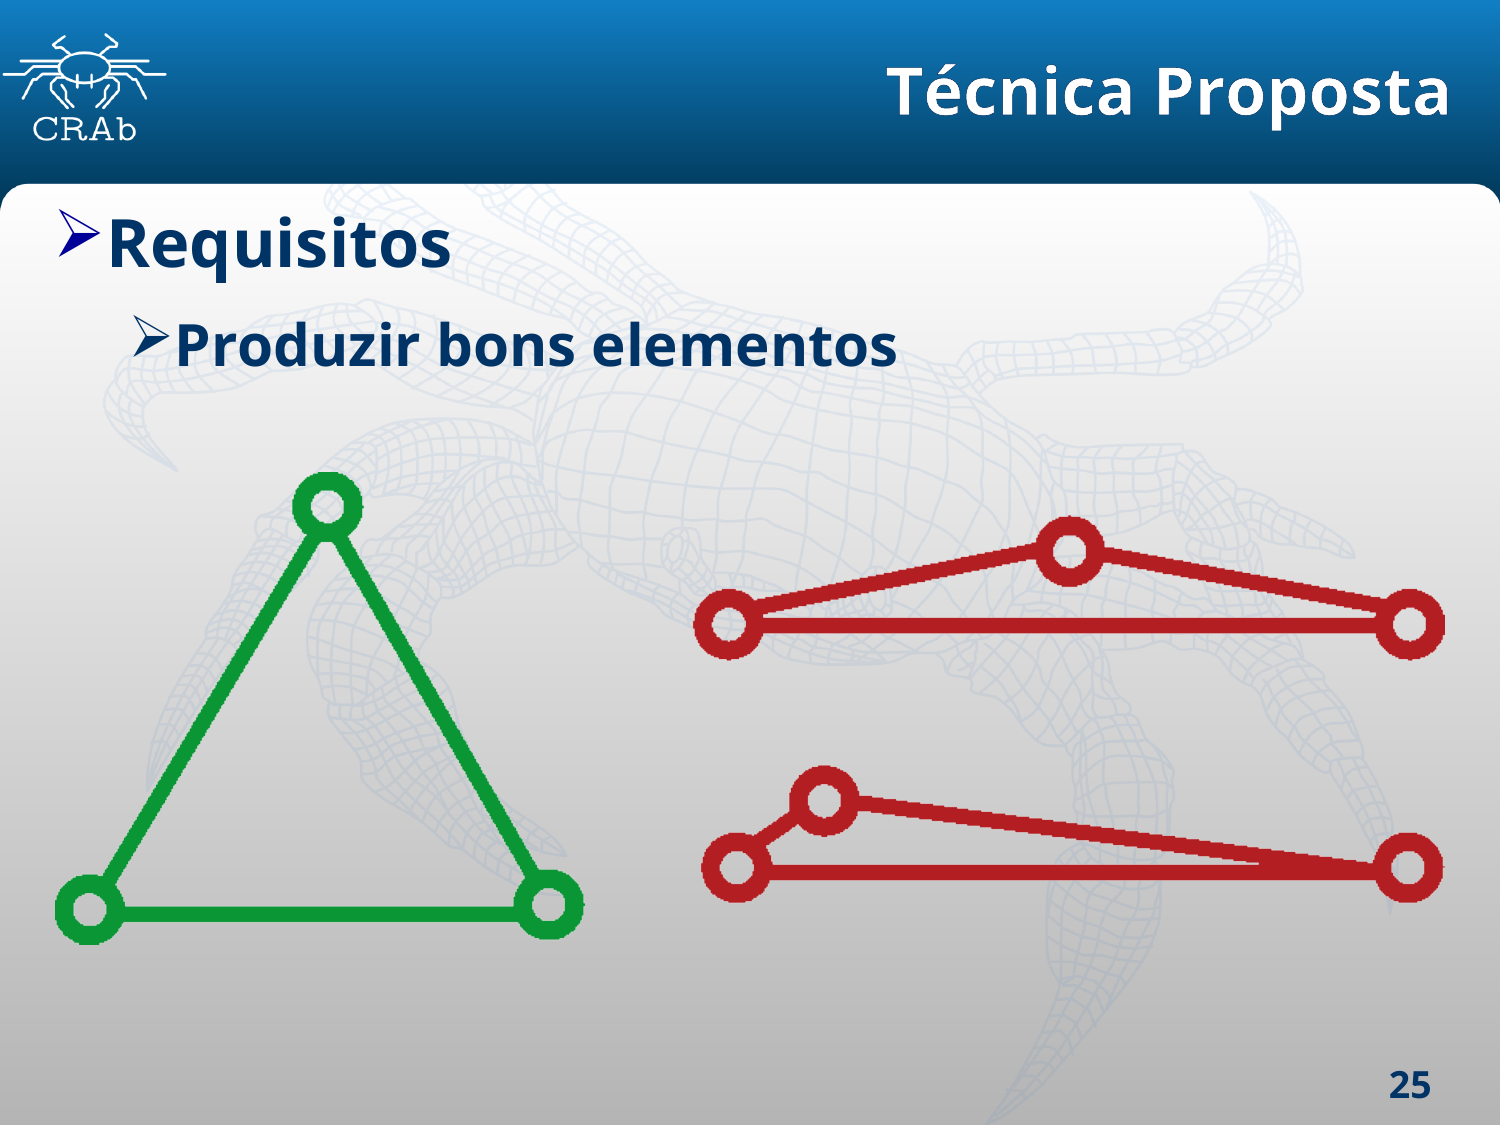

# Técnica Proposta
Requisitos
Produzir bons elementos